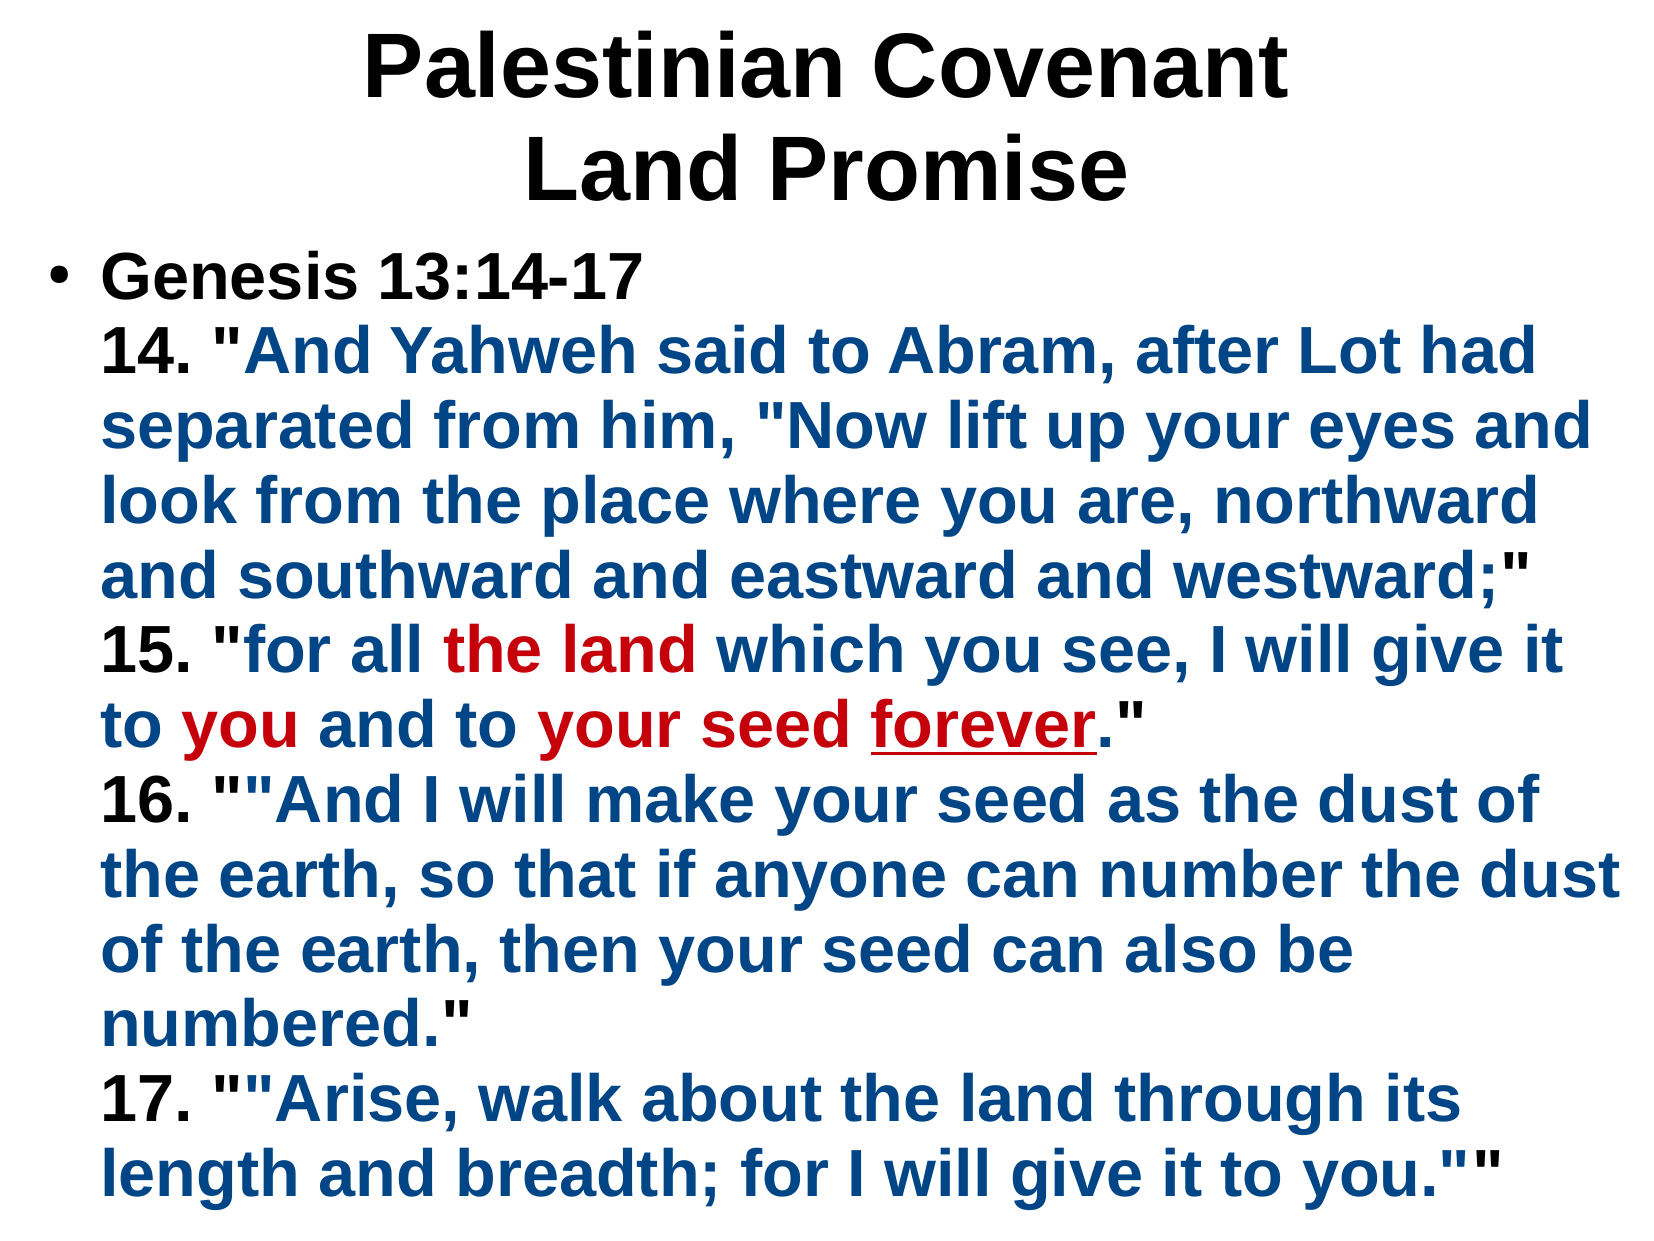

# Palestinian Covenant Land Promise
Genesis 13:14-17
14. "And Yahweh said to Abram, after Lot had separated from him, "Now lift up your eyes and look from the place where you are, northward and southward and eastward and westward;"
15. "for all the land which you see, I will give it to you and to your seed forever."
16. ""And I will make your seed as the dust of the earth, so that if anyone can number the dust of the earth, then your seed can also be numbered."
17. ""Arise, walk about the land through its length and breadth; for I will give it to you.""